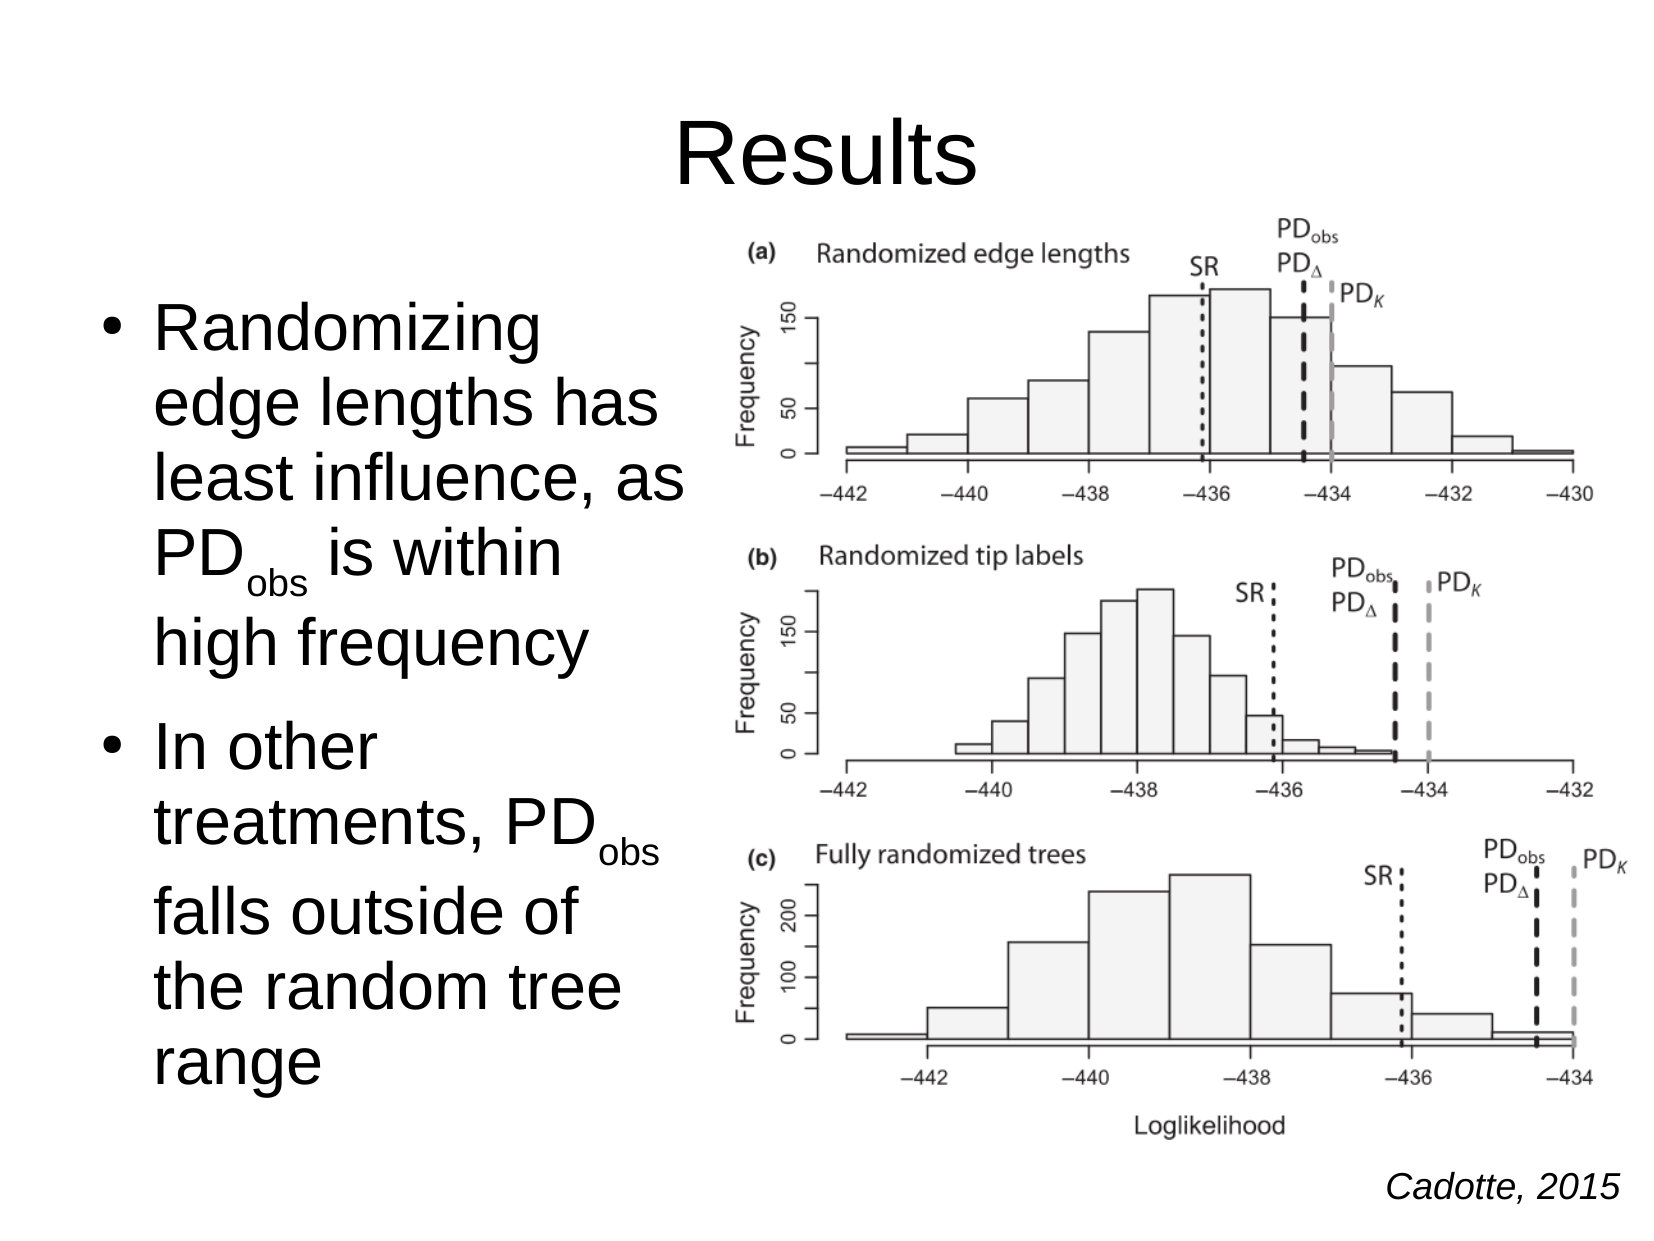

# Results
Randomizing edge lengths has least influence, as PDobs is within high frequency
In other treatments, PDobs falls outside of the random tree range
Cadotte, 2015